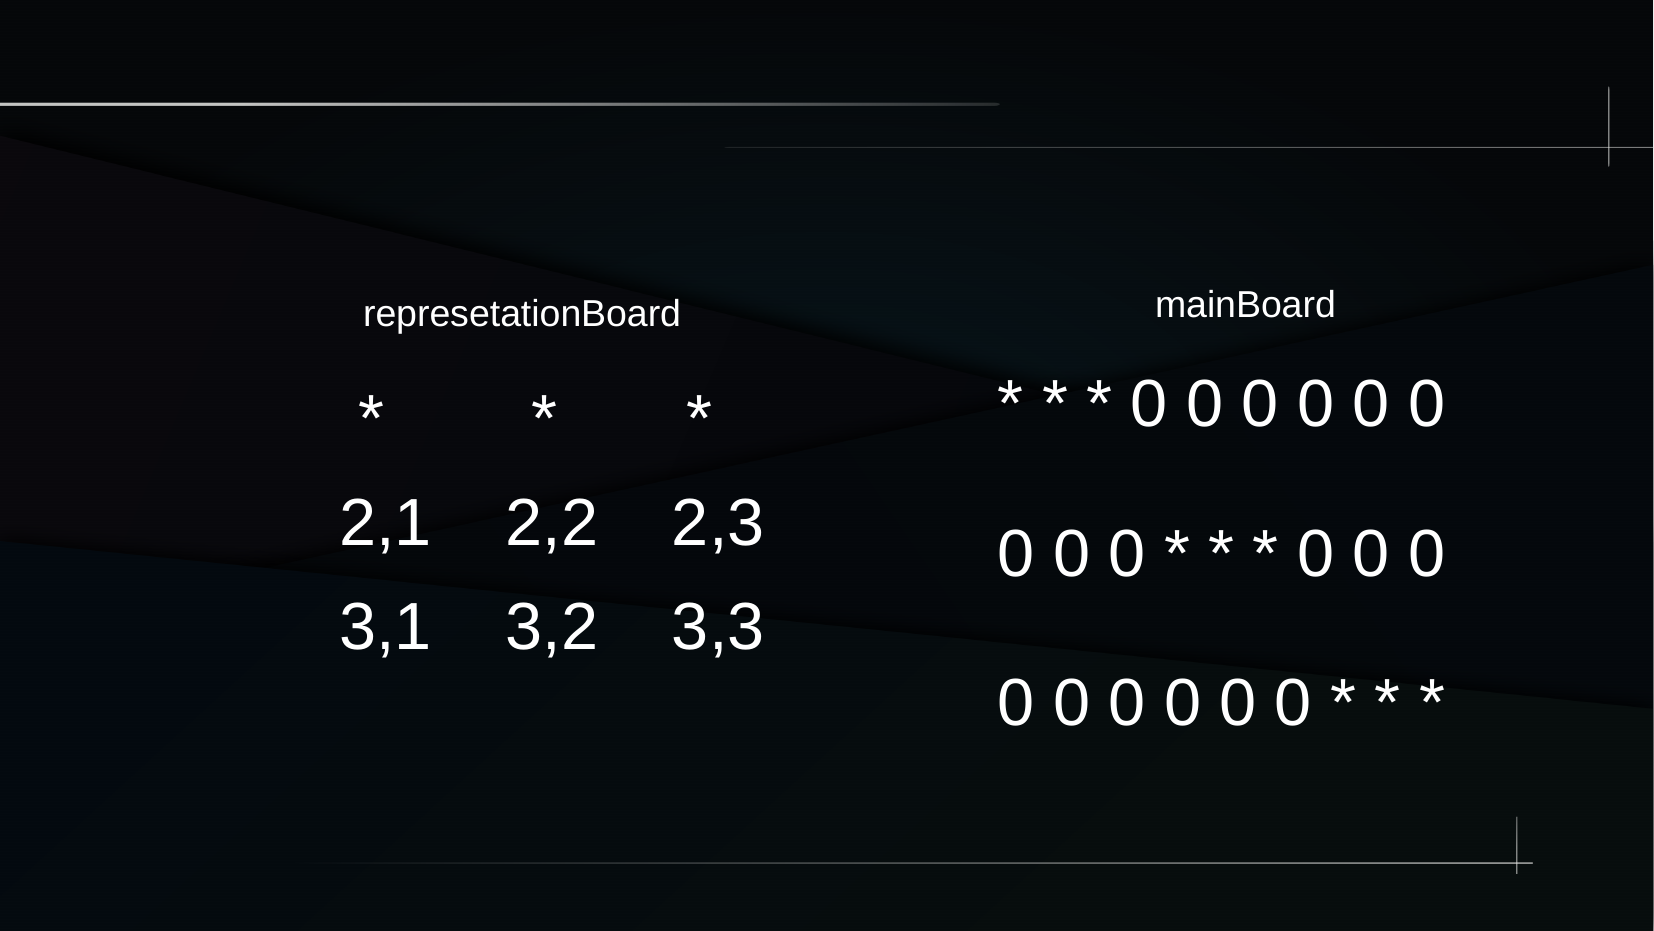

mainBoard
represetationBoard
* * * 0 0 0 0 0 0
0 0 0 * * * 0 0 0
0 0 0 0 0 0 * * *
# * * *
 2,1 2,2 2,3
 3,1 3,2 3,3